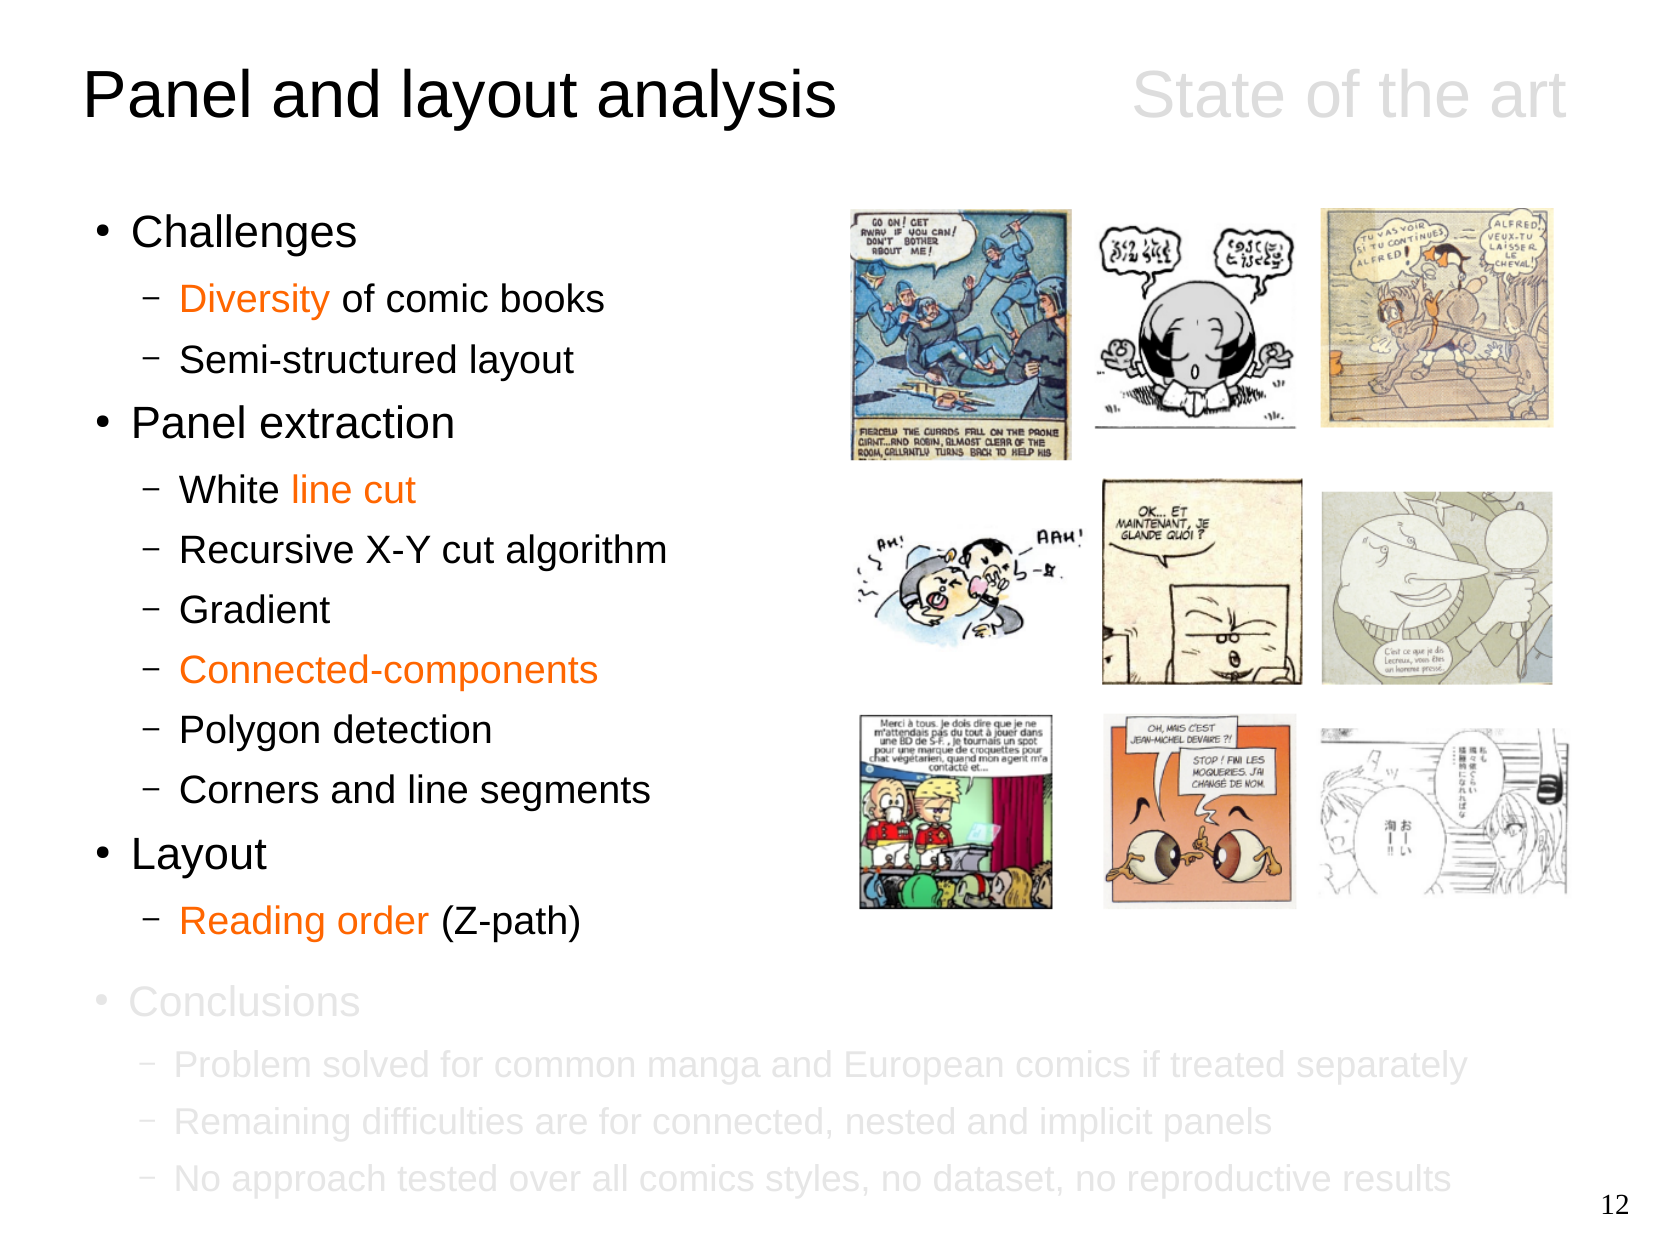

Panel and layout analysis
Challenges
Diversity of comic books
Semi-structured layout
Panel extraction
White line cut
Recursive X-Y cut algorithm
Gradient
Connected-components
Polygon detection
Corners and line segments
Layout
Reading order (Z-path)
# Conclusions
Problem solved for common manga and European comics if treated separately
Remaining difficulties are for connected, nested and implicit panels
No approach tested over all comics styles, no dataset, no reproductive results
12